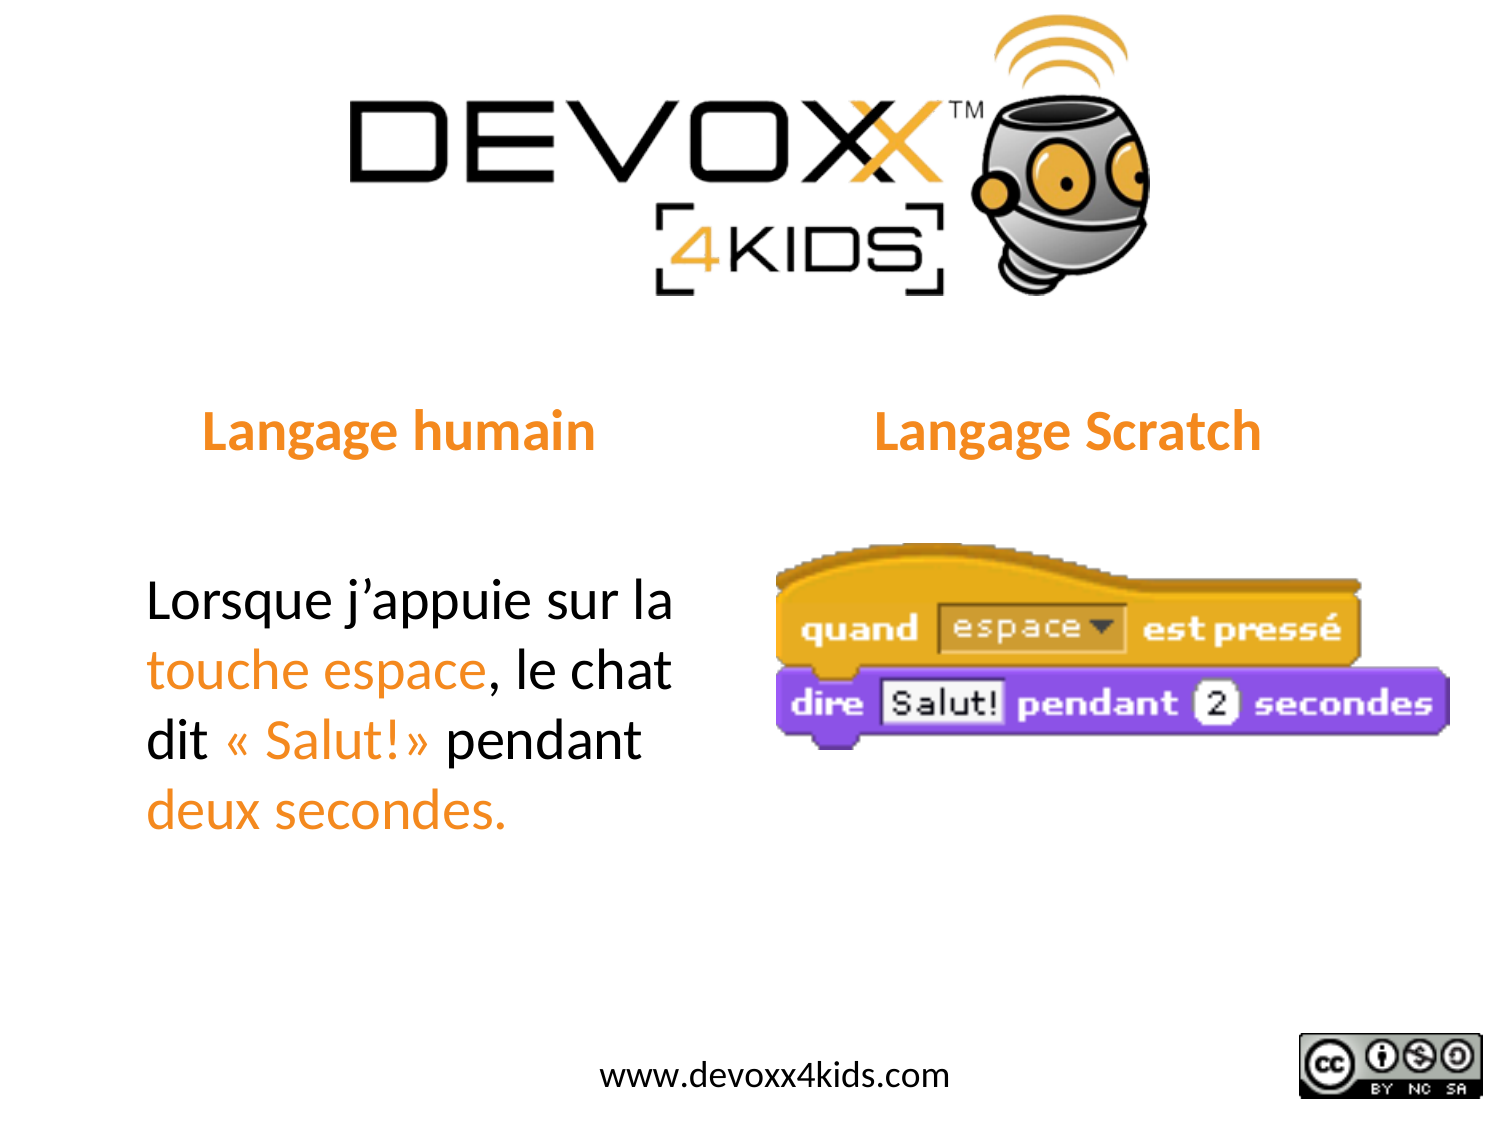

# Langage humain
	Lorsque j’appuie sur la touche espace, le chat dit « Salut!» pendant deux secondes.
Langage Scratch